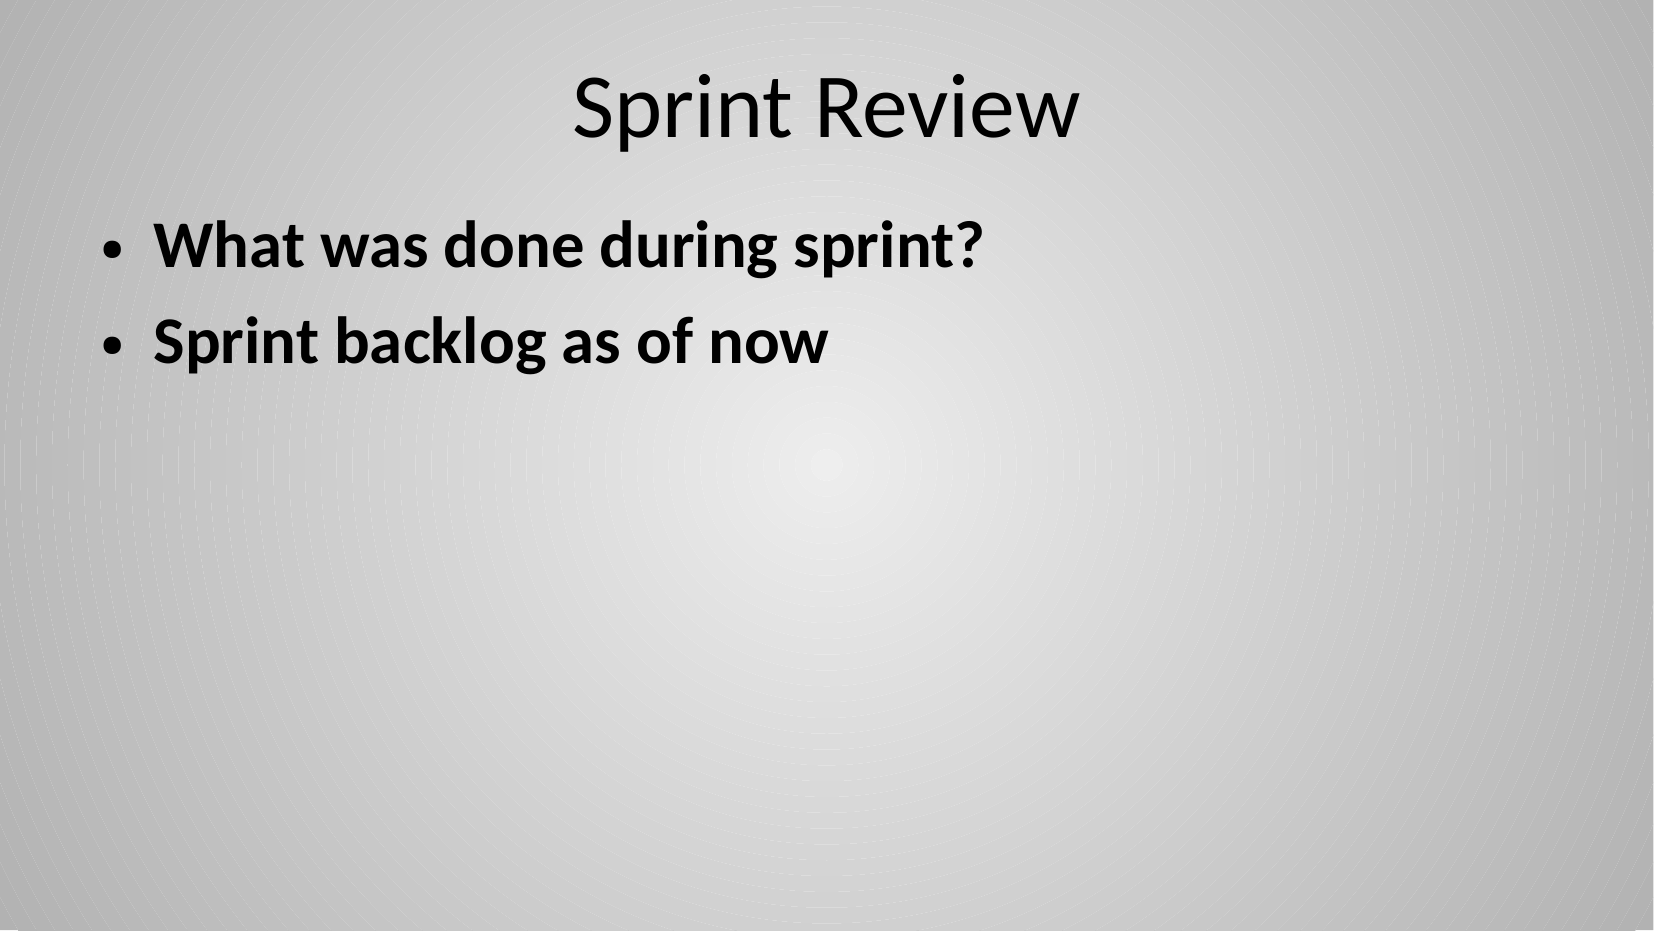

# Sprint Review
What was done during sprint?
Sprint backlog as of now